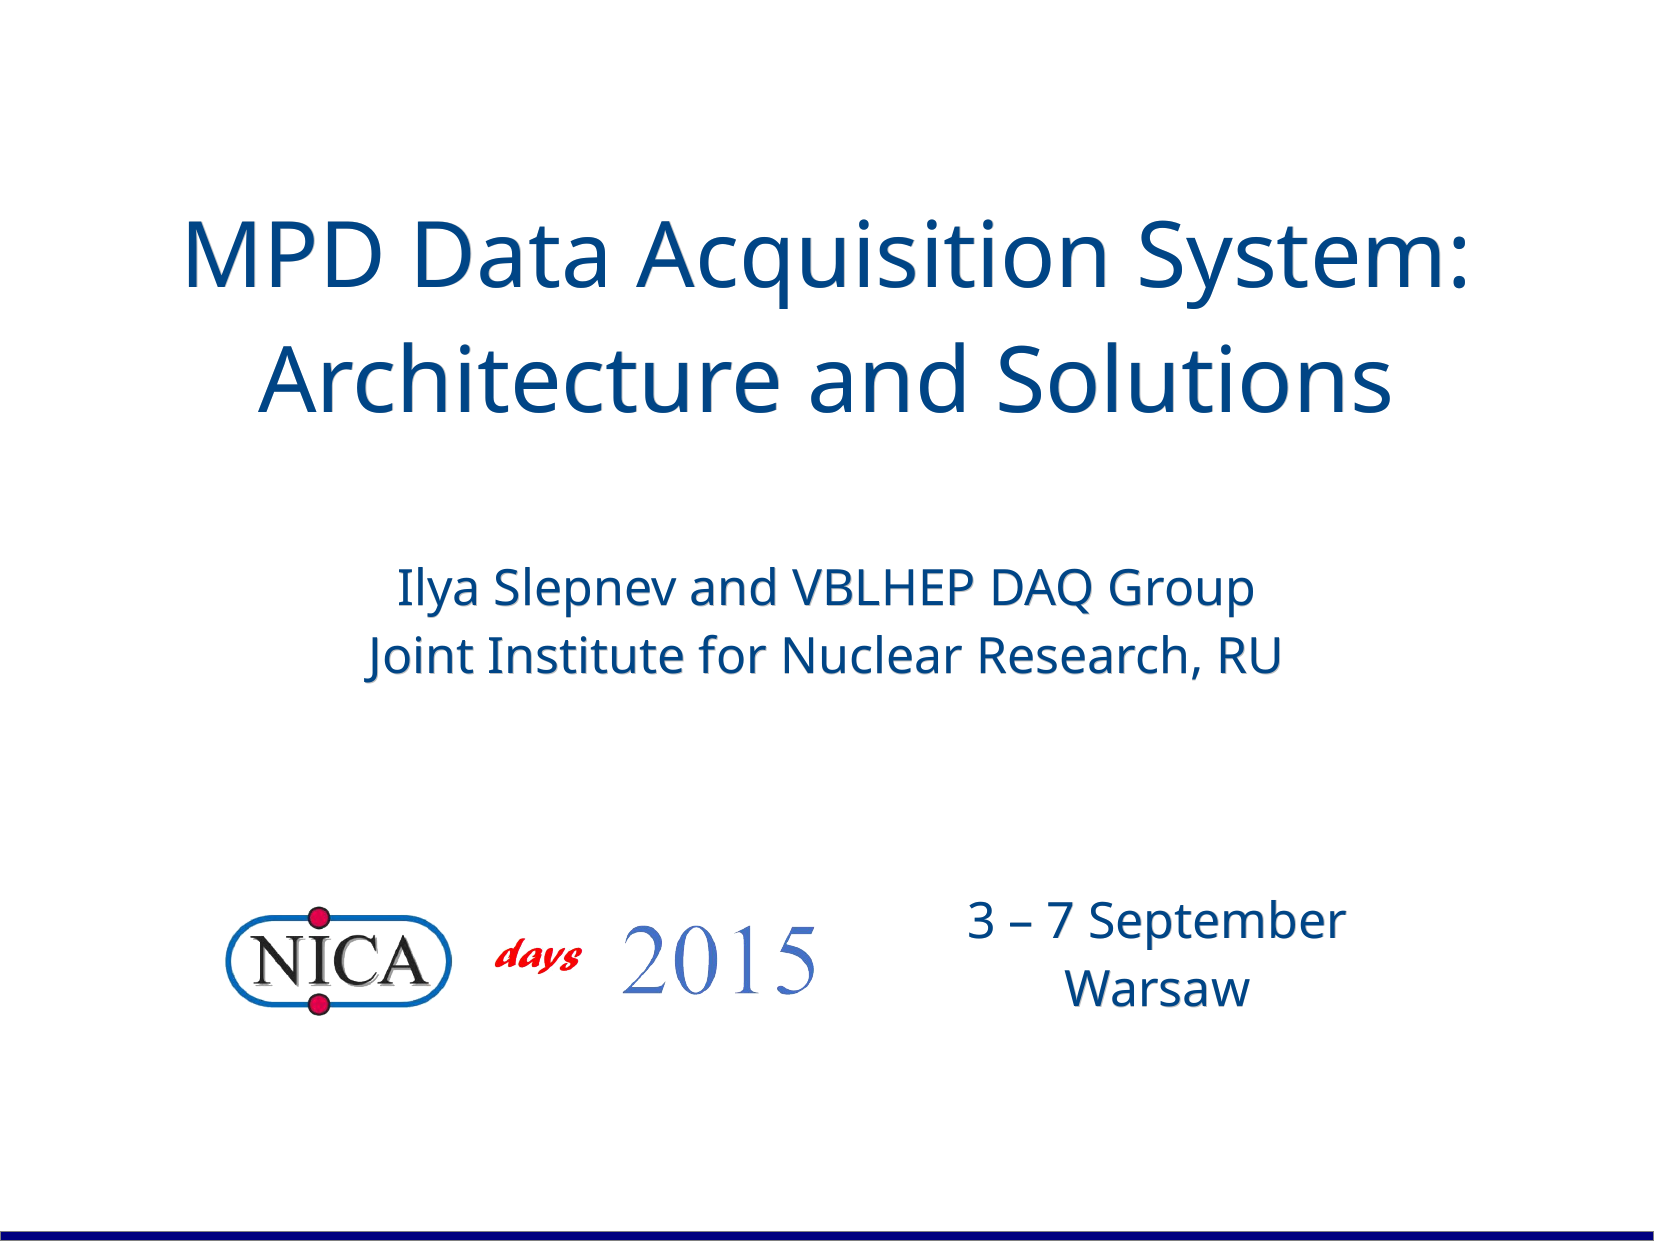

# MPD Data Acquisition System: Architecture and Solutions
Ilya Slepnev and VBLHEP DAQ Group
Joint Institute for Nuclear Research, RU
3 – 7 September
Warsaw